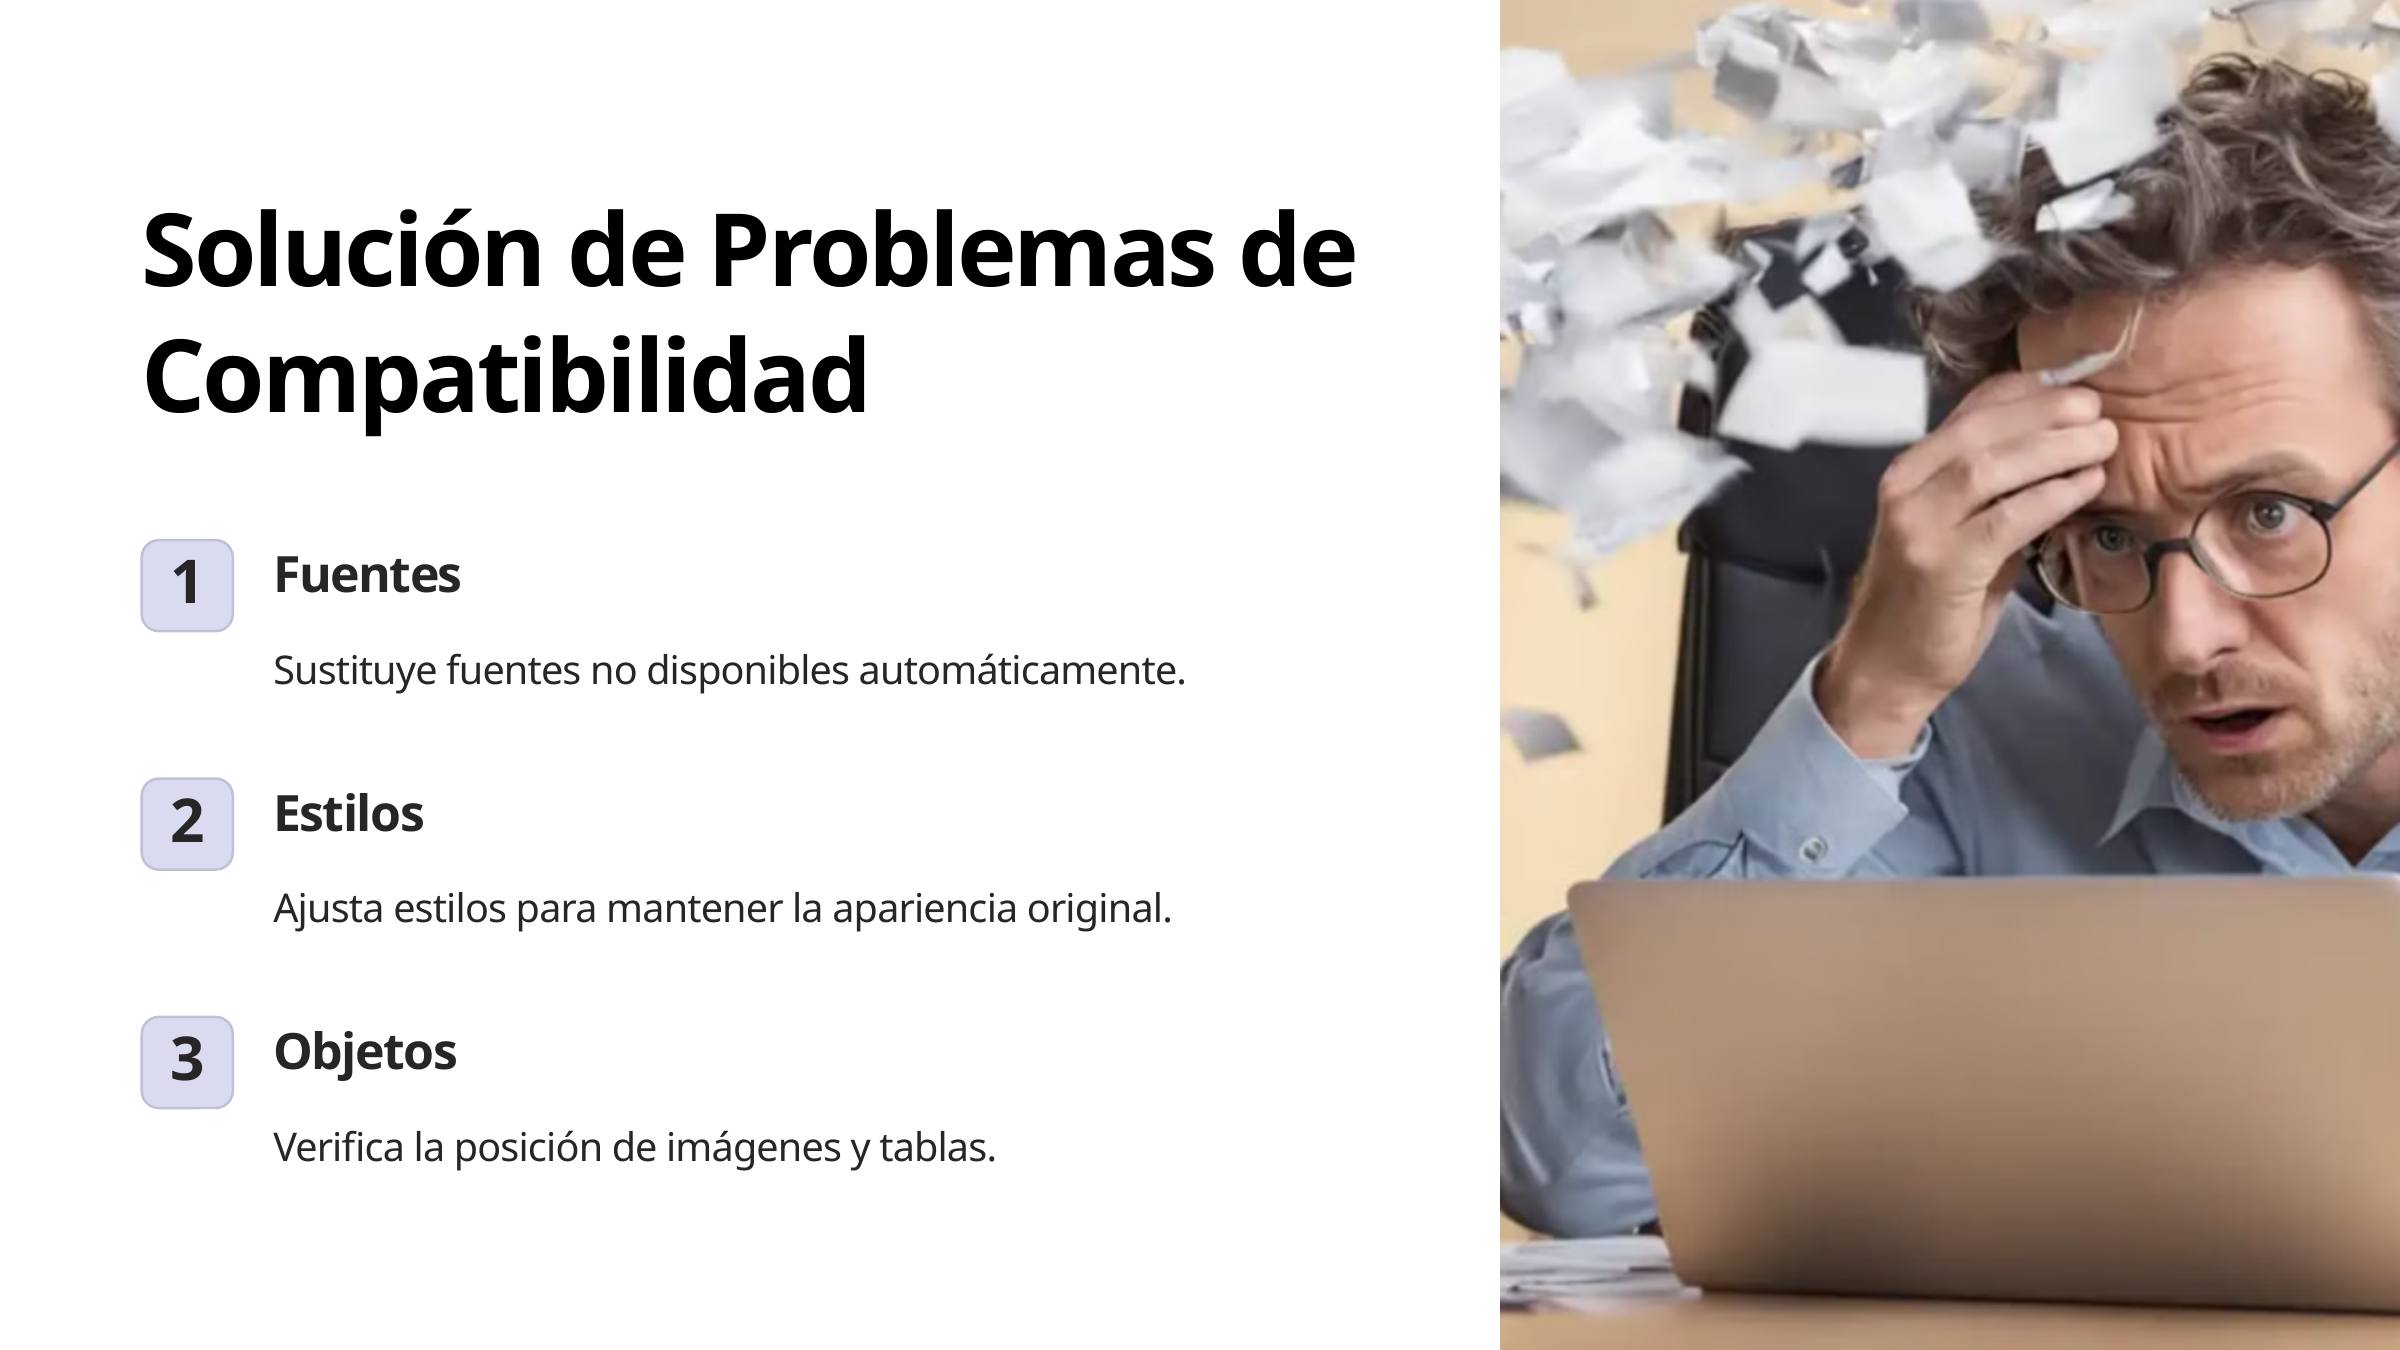

Solución de Problemas de Compatibilidad
Fuentes
1
Sustituye fuentes no disponibles automáticamente.
Estilos
2
Ajusta estilos para mantener la apariencia original.
Objetos
3
Verifica la posición de imágenes y tablas.